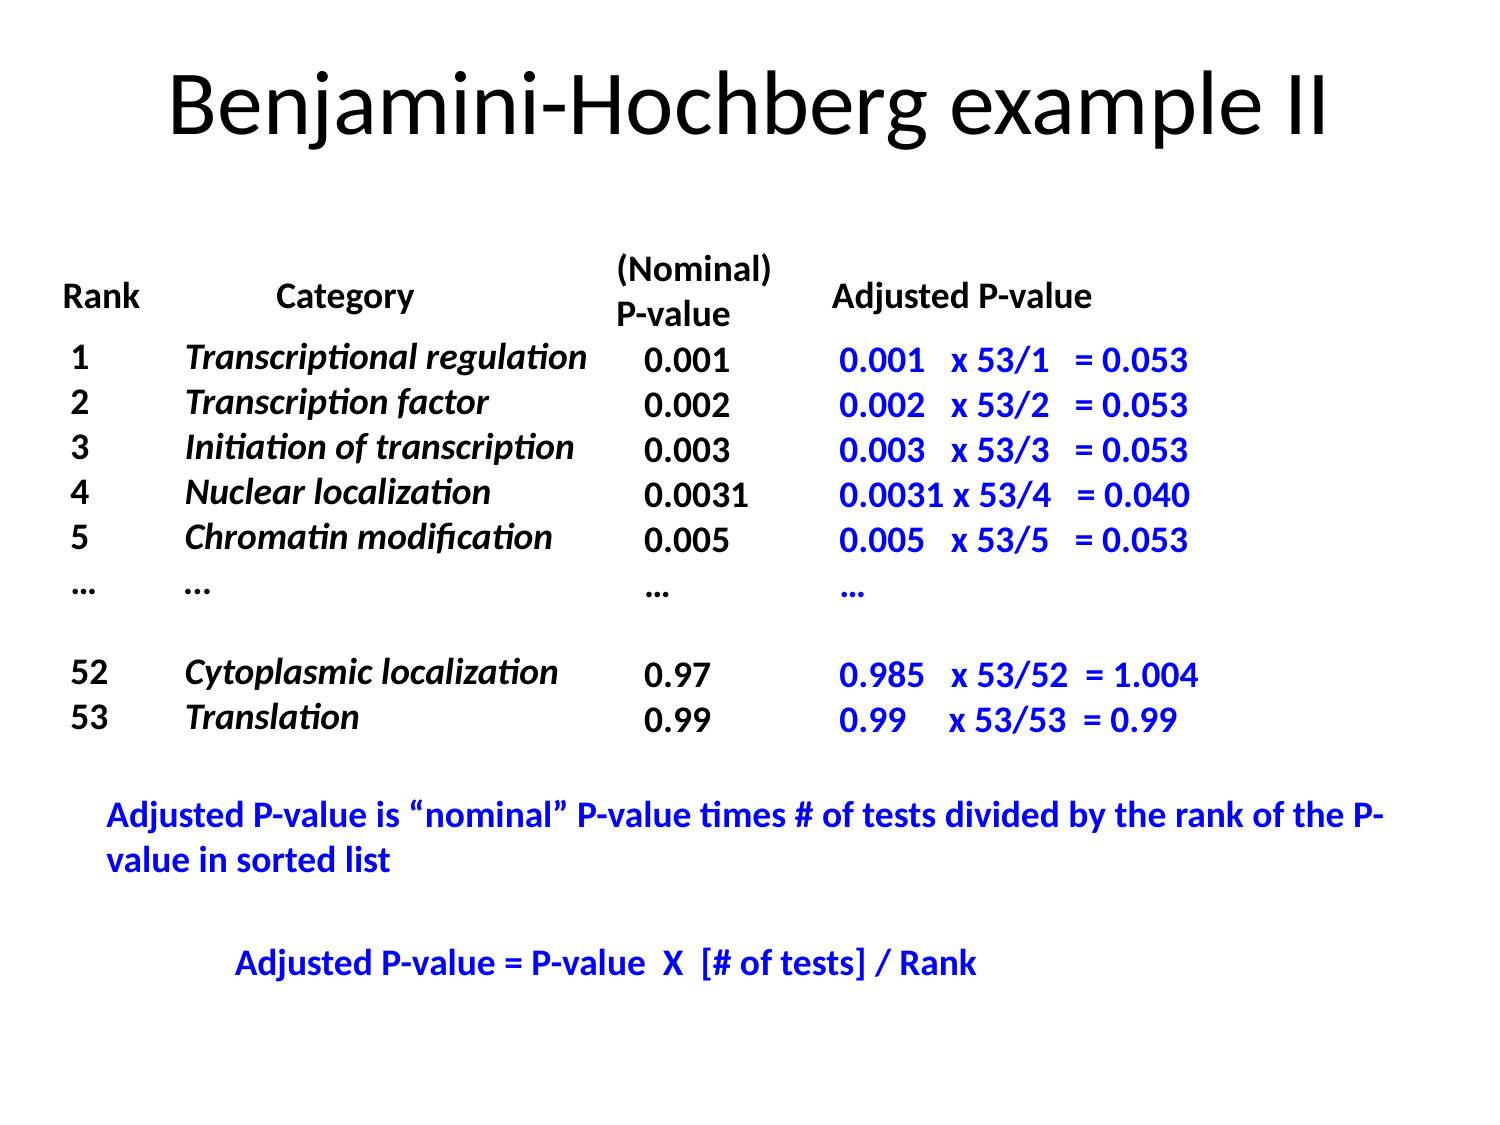

# Benjamini-Hochberg example II
(Nominal)
P-value
Rank
Category
Adjusted P-value
1
2
3
4
5
…
52
53
Transcriptional regulation
Transcription factor
Initiation of transcription
Nuclear localization
Chromatin modification
…
Cytoplasmic localization
Translation
0.001
0.002
0.003
0.0031
0.005
…
0.97
0.99
0.001 x 53/1 = 0.053
0.002 x 53/2 = 0.053
0.003 x 53/3 = 0.053
0.0031 x 53/4 = 0.040
0.005 x 53/5 = 0.053
…
0.985 x 53/52 = 1.004
0.99 x 53/53 = 0.99
Adjusted P-value is “nominal” P-value times # of tests divided by the rank of the P-value in sorted list
Adjusted P-value = P-value X [# of tests] / Rank